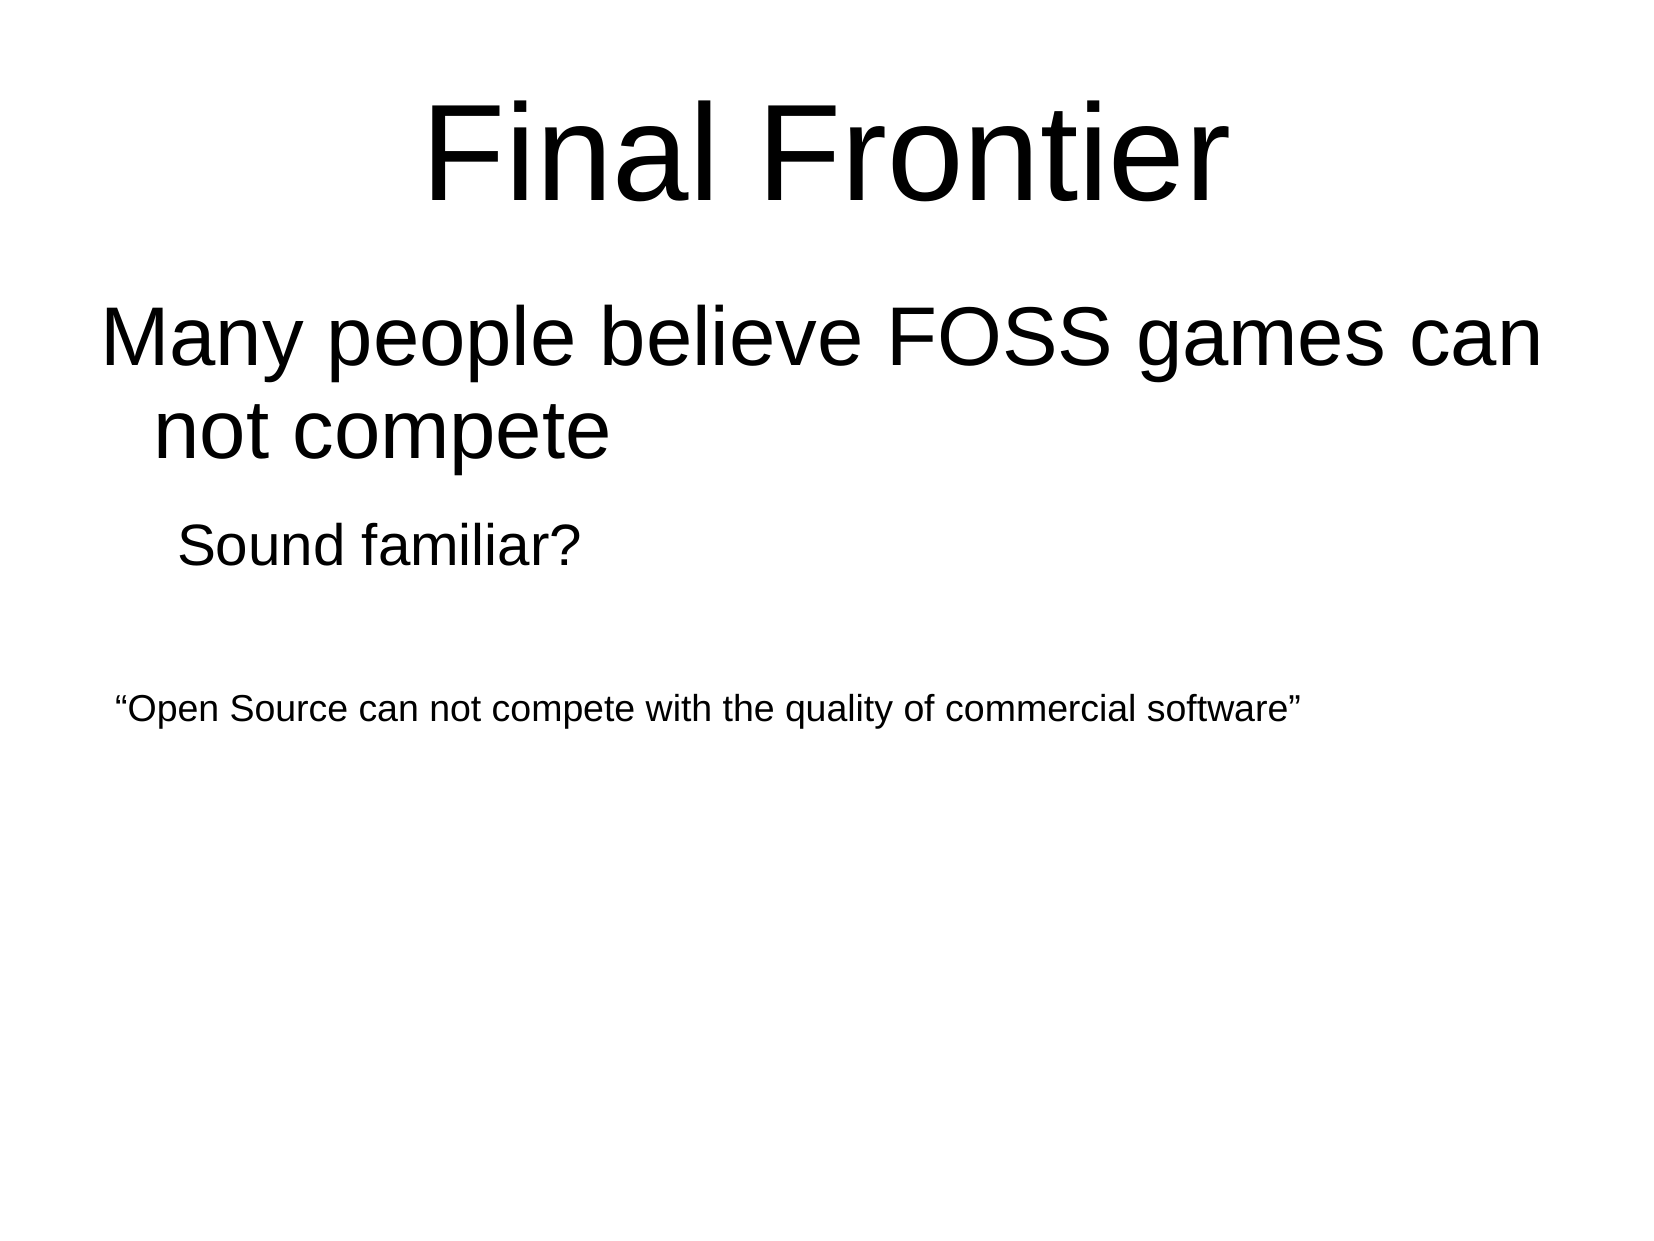

# Final Frontier
Many people believe FOSS games can not compete
Sound familiar?
“Open Source can not compete with the quality of commercial software”